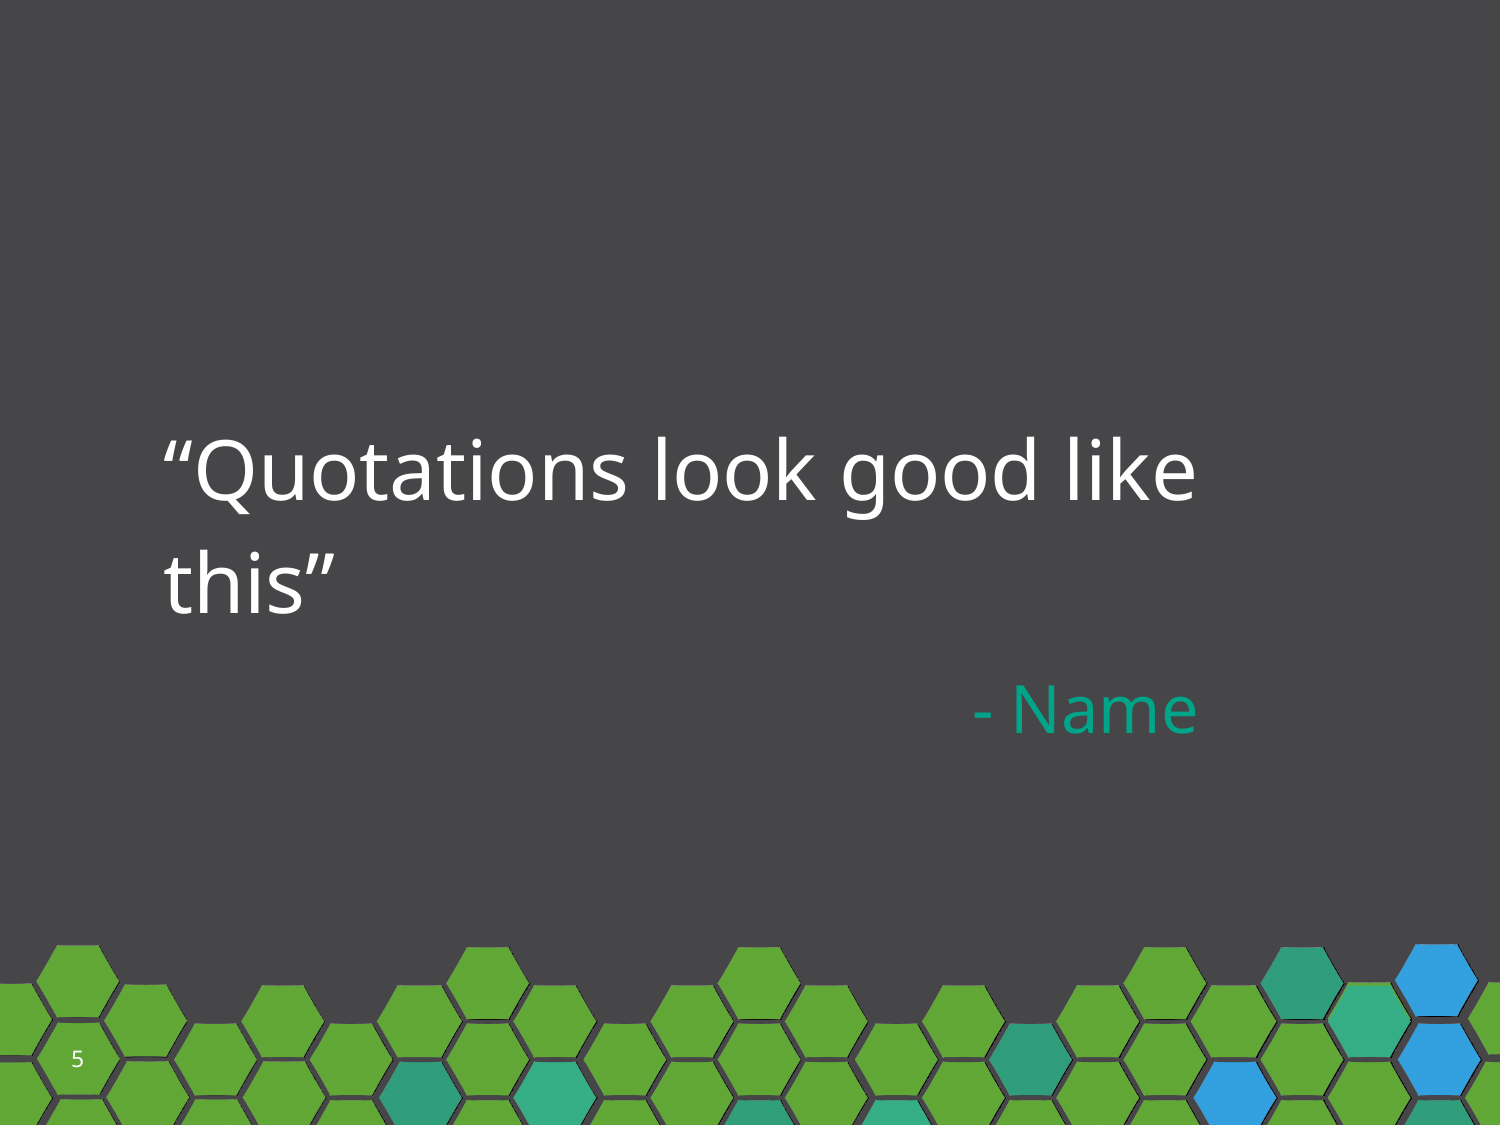

#
“Quotations look good like this”
- Name